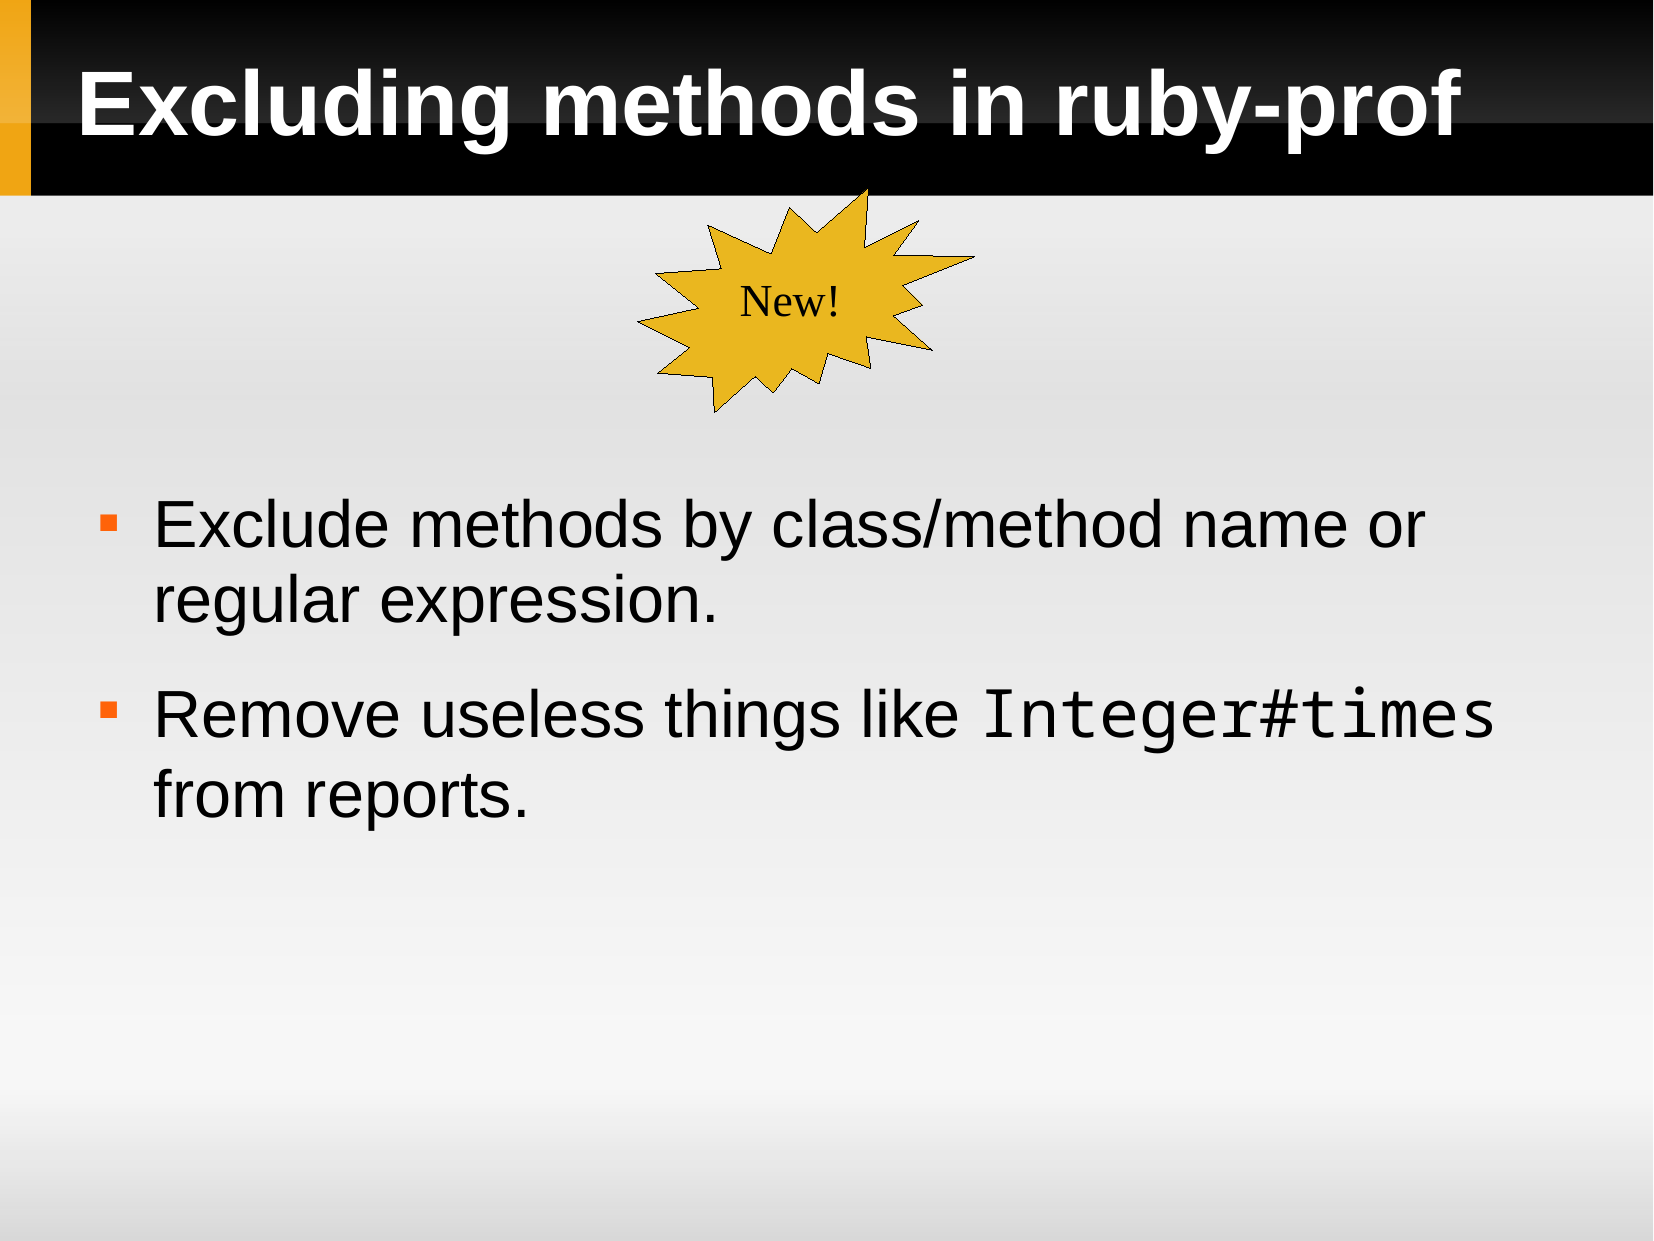

# Excluding methods in ruby-prof
New!
Exclude methods by class/method name or regular expression.
Remove useless things like Integer#times from reports.